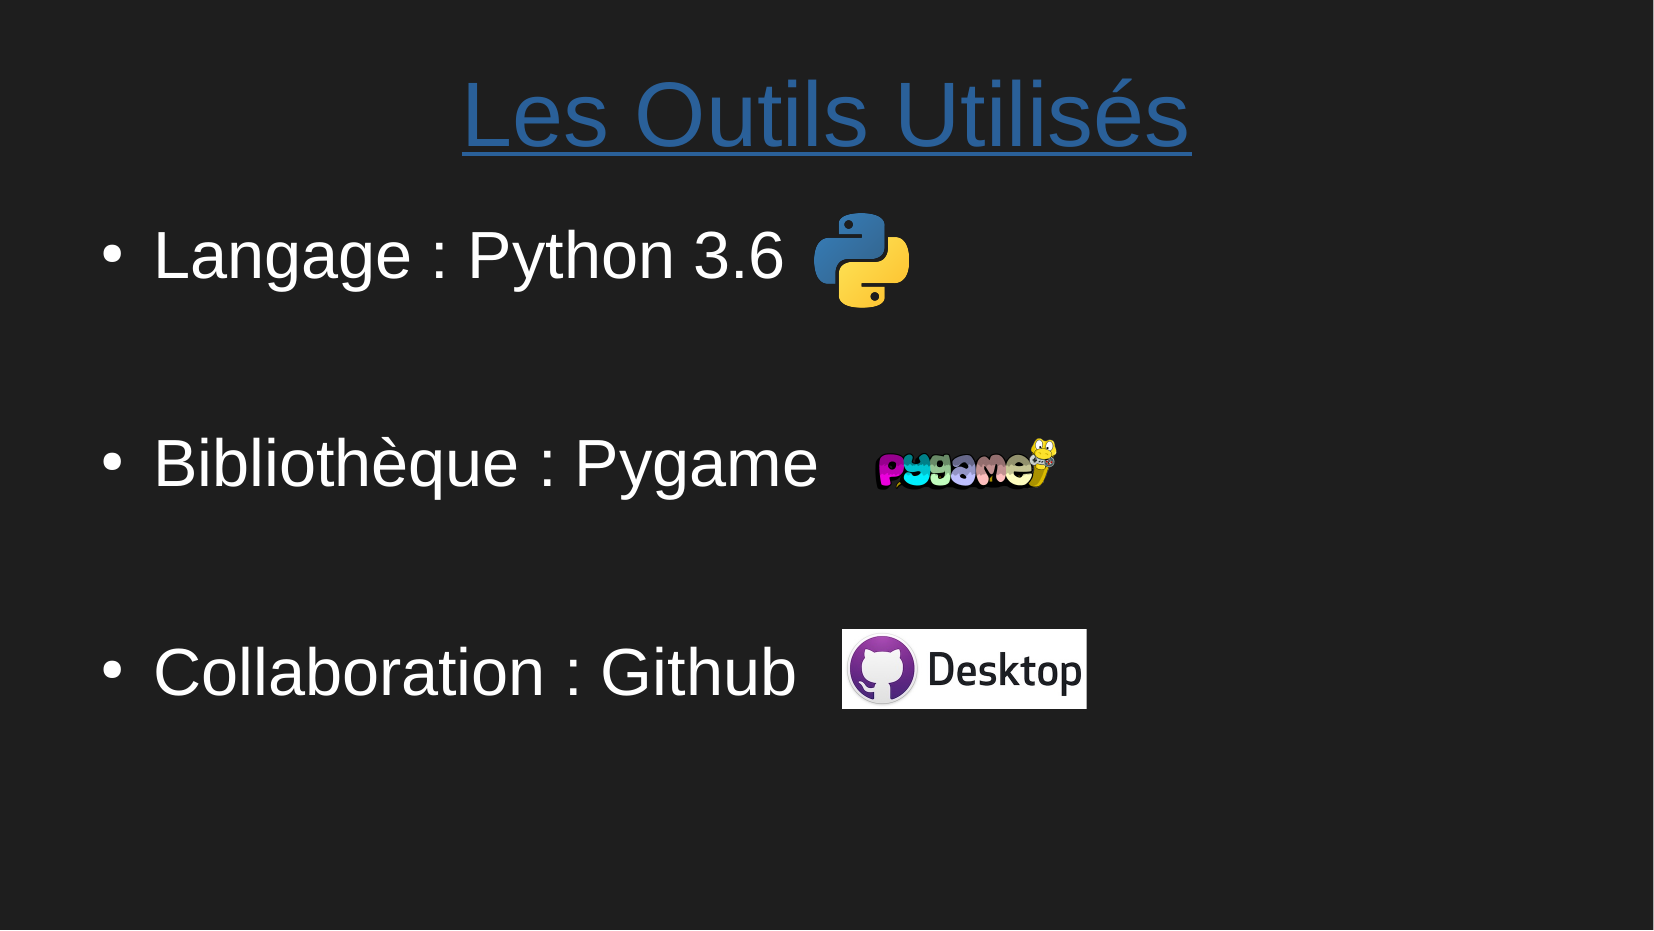

# Les Outils Utilisés
Langage : Python 3.6
Bibliothèque : Pygame
Collaboration : Github